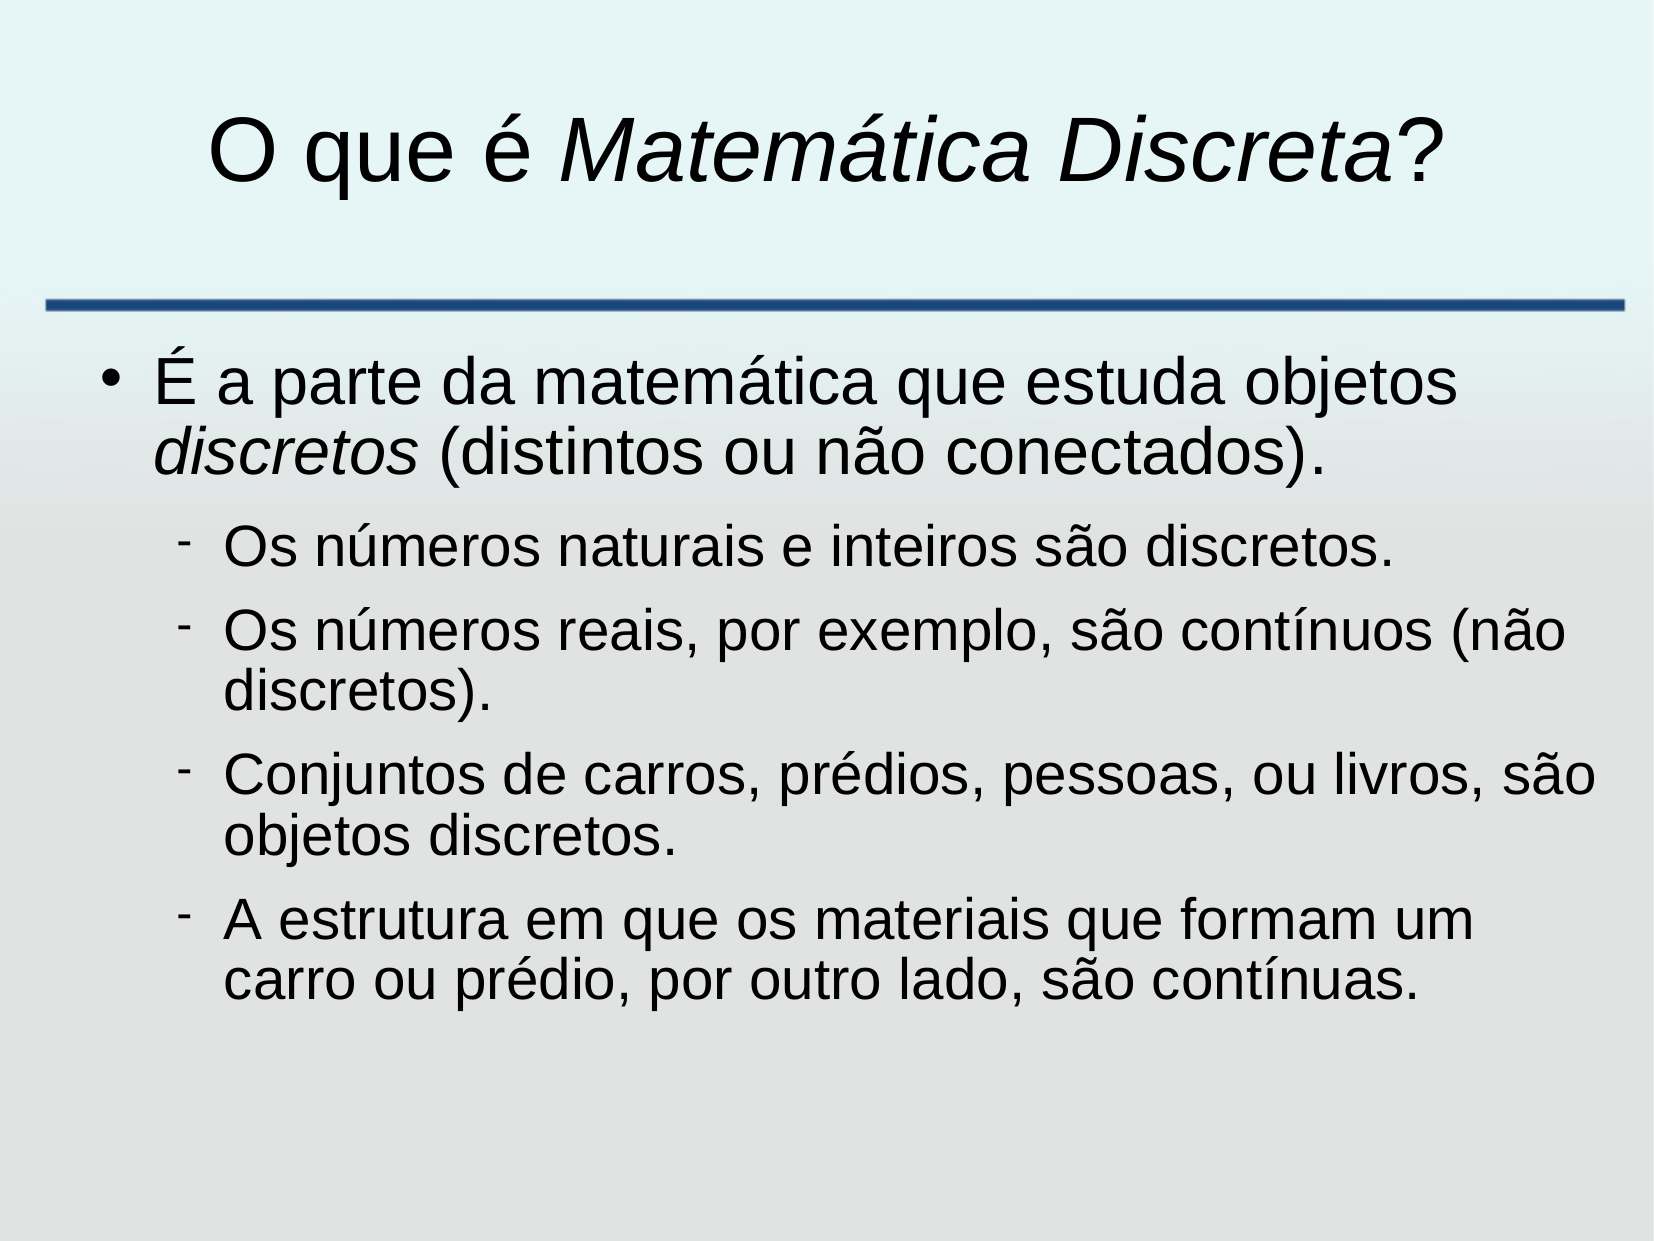

# O que é Matemática Discreta?
É a parte da matemática que estuda objetos discretos (distintos ou não conectados).
Os números naturais e inteiros são discretos.
Os números reais, por exemplo, são contínuos (não discretos).
Conjuntos de carros, prédios, pessoas, ou livros, são objetos discretos.
A estrutura em que os materiais que formam um carro ou prédio, por outro lado, são contínuas.